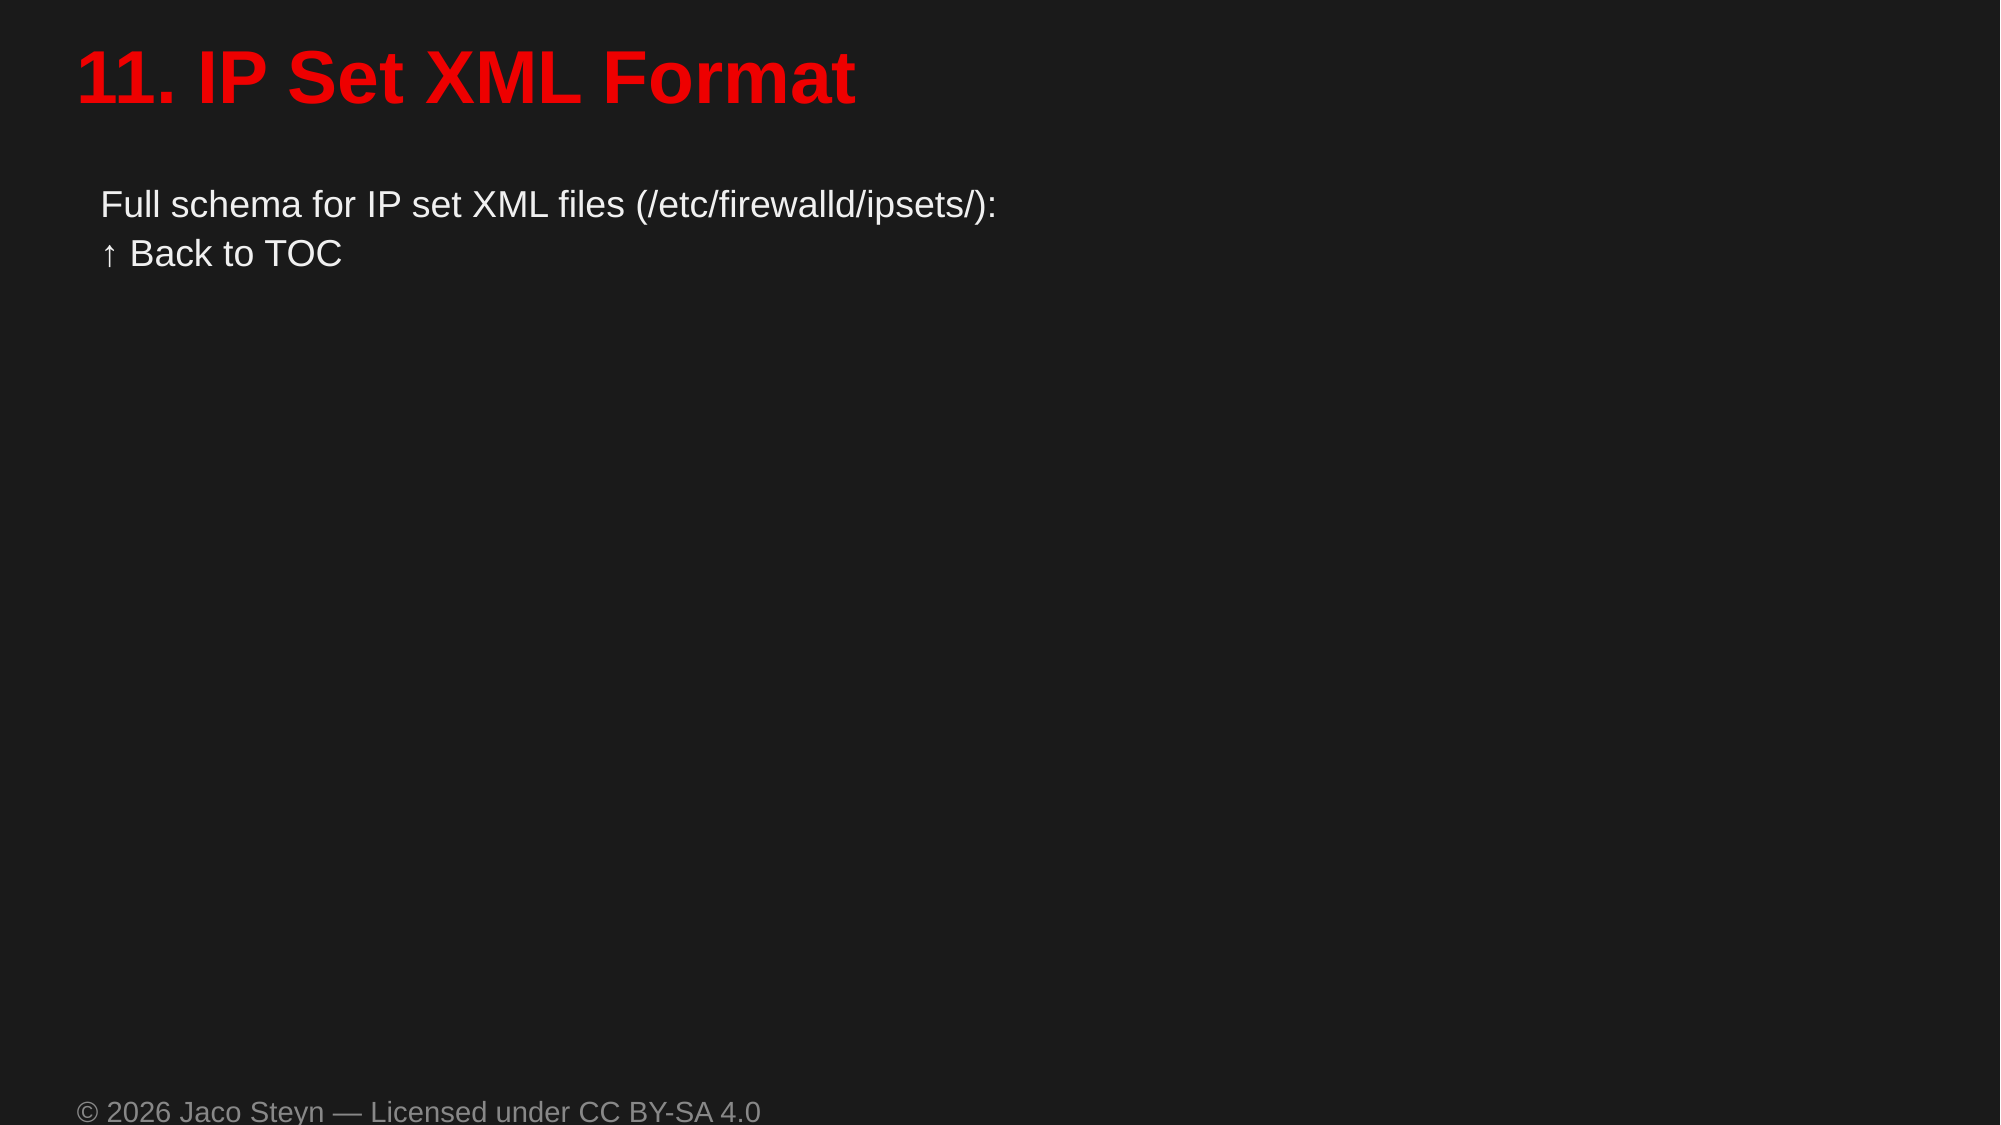

11. IP Set XML Format
Full schema for IP set XML files (/etc/firewalld/ipsets/):
↑ Back to TOC
© 2026 Jaco Steyn — Licensed under CC BY-SA 4.0